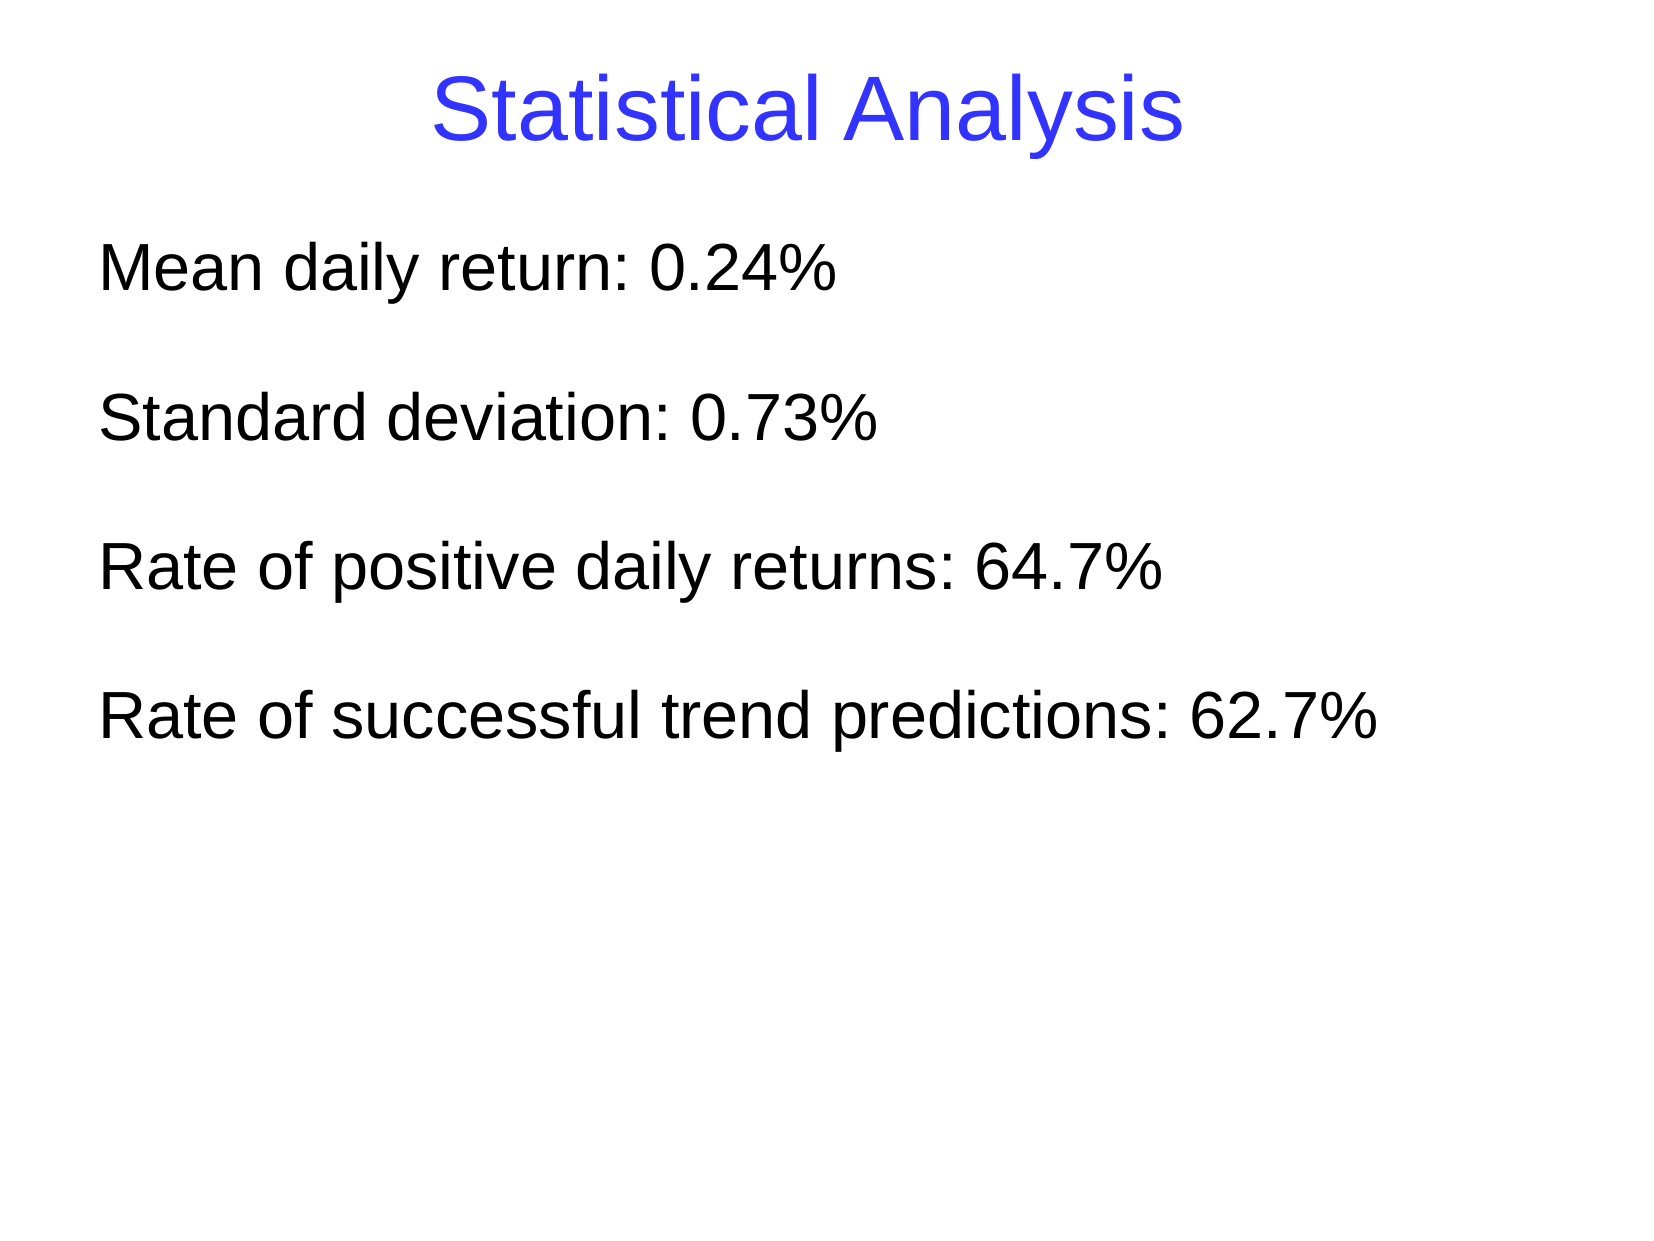

# Statistical Analysis
Mean daily return: 0.24%
Standard deviation: 0.73%
Rate of positive daily returns: 64.7%
Rate of successful trend predictions: 62.7%